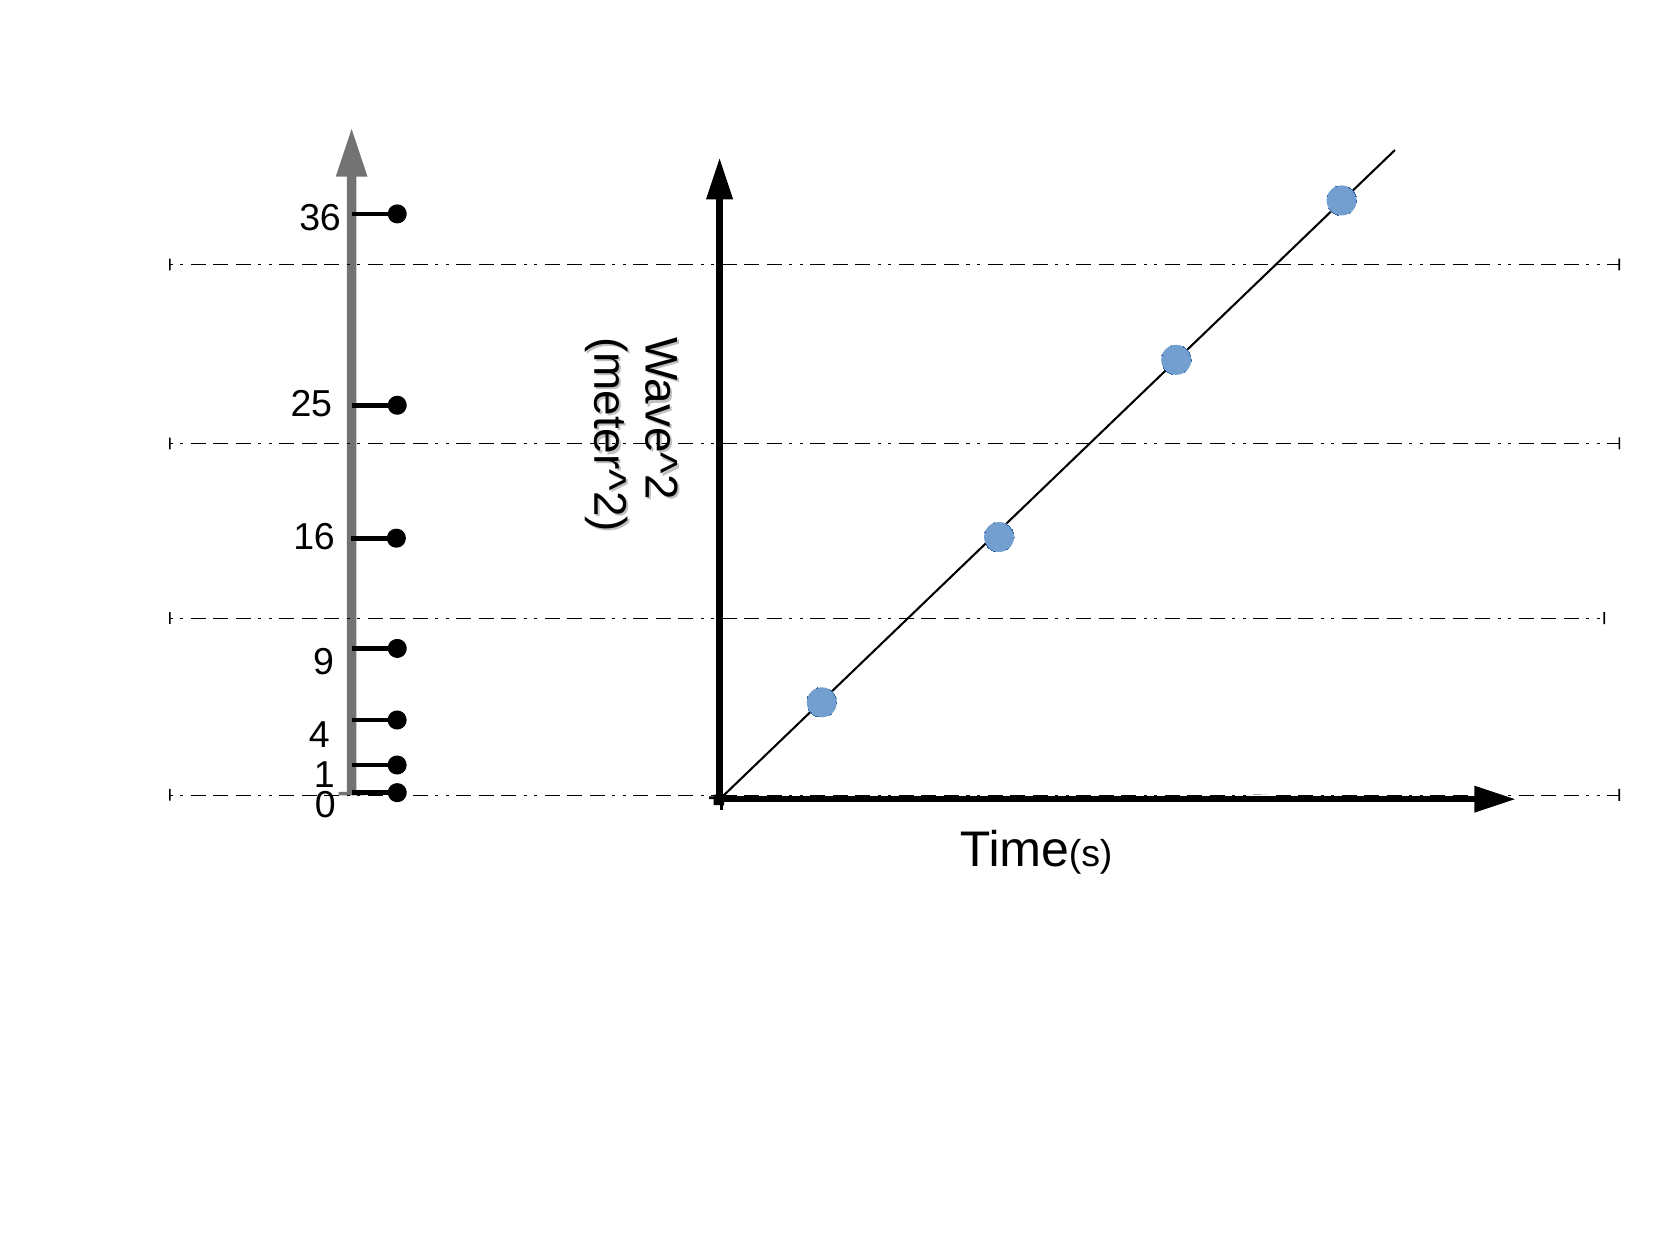

36
25
Wave^2 (meter^2)
16
9
4
1
0
Time(s)